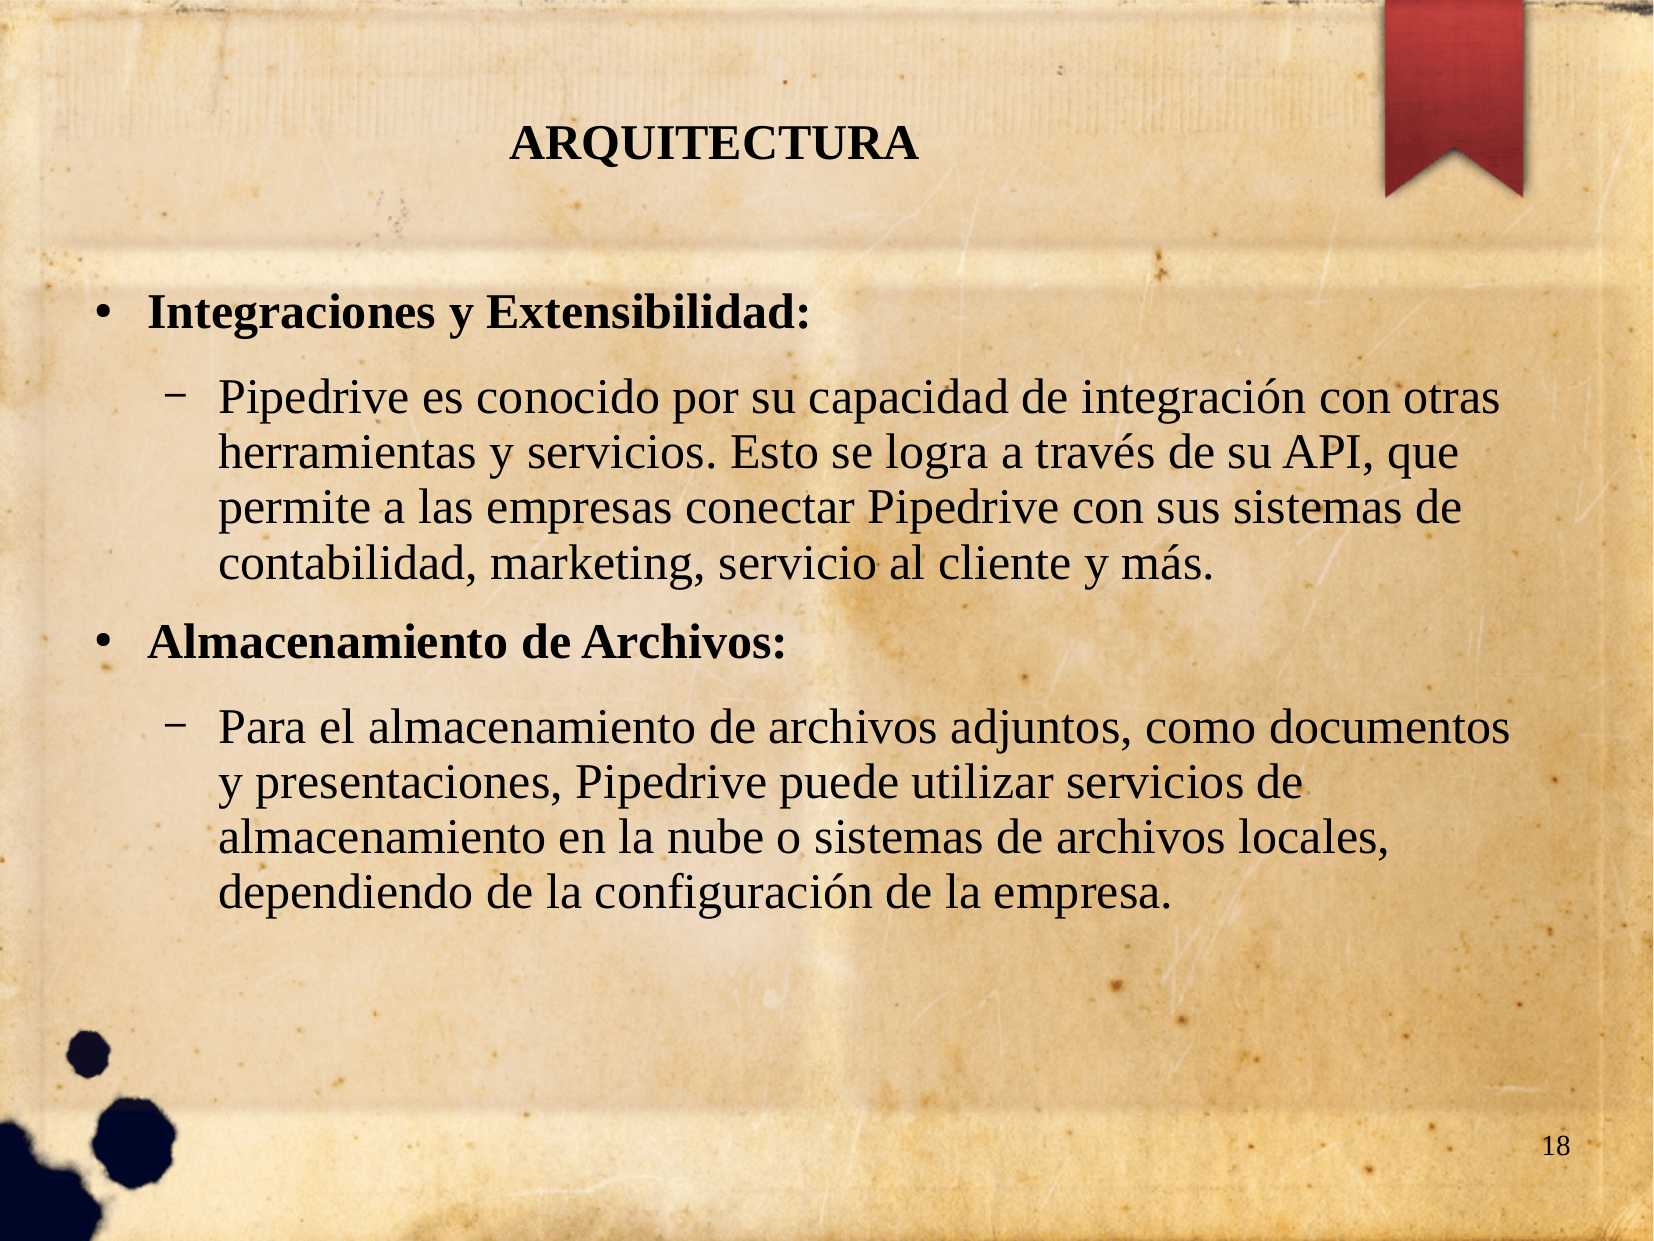

# ARQUITECTURA
Integraciones y Extensibilidad:
Pipedrive es conocido por su capacidad de integración con otras herramientas y servicios. Esto se logra a través de su API, que permite a las empresas conectar Pipedrive con sus sistemas de contabilidad, marketing, servicio al cliente y más.
Almacenamiento de Archivos:
Para el almacenamiento de archivos adjuntos, como documentos y presentaciones, Pipedrive puede utilizar servicios de almacenamiento en la nube o sistemas de archivos locales, dependiendo de la configuración de la empresa.
18